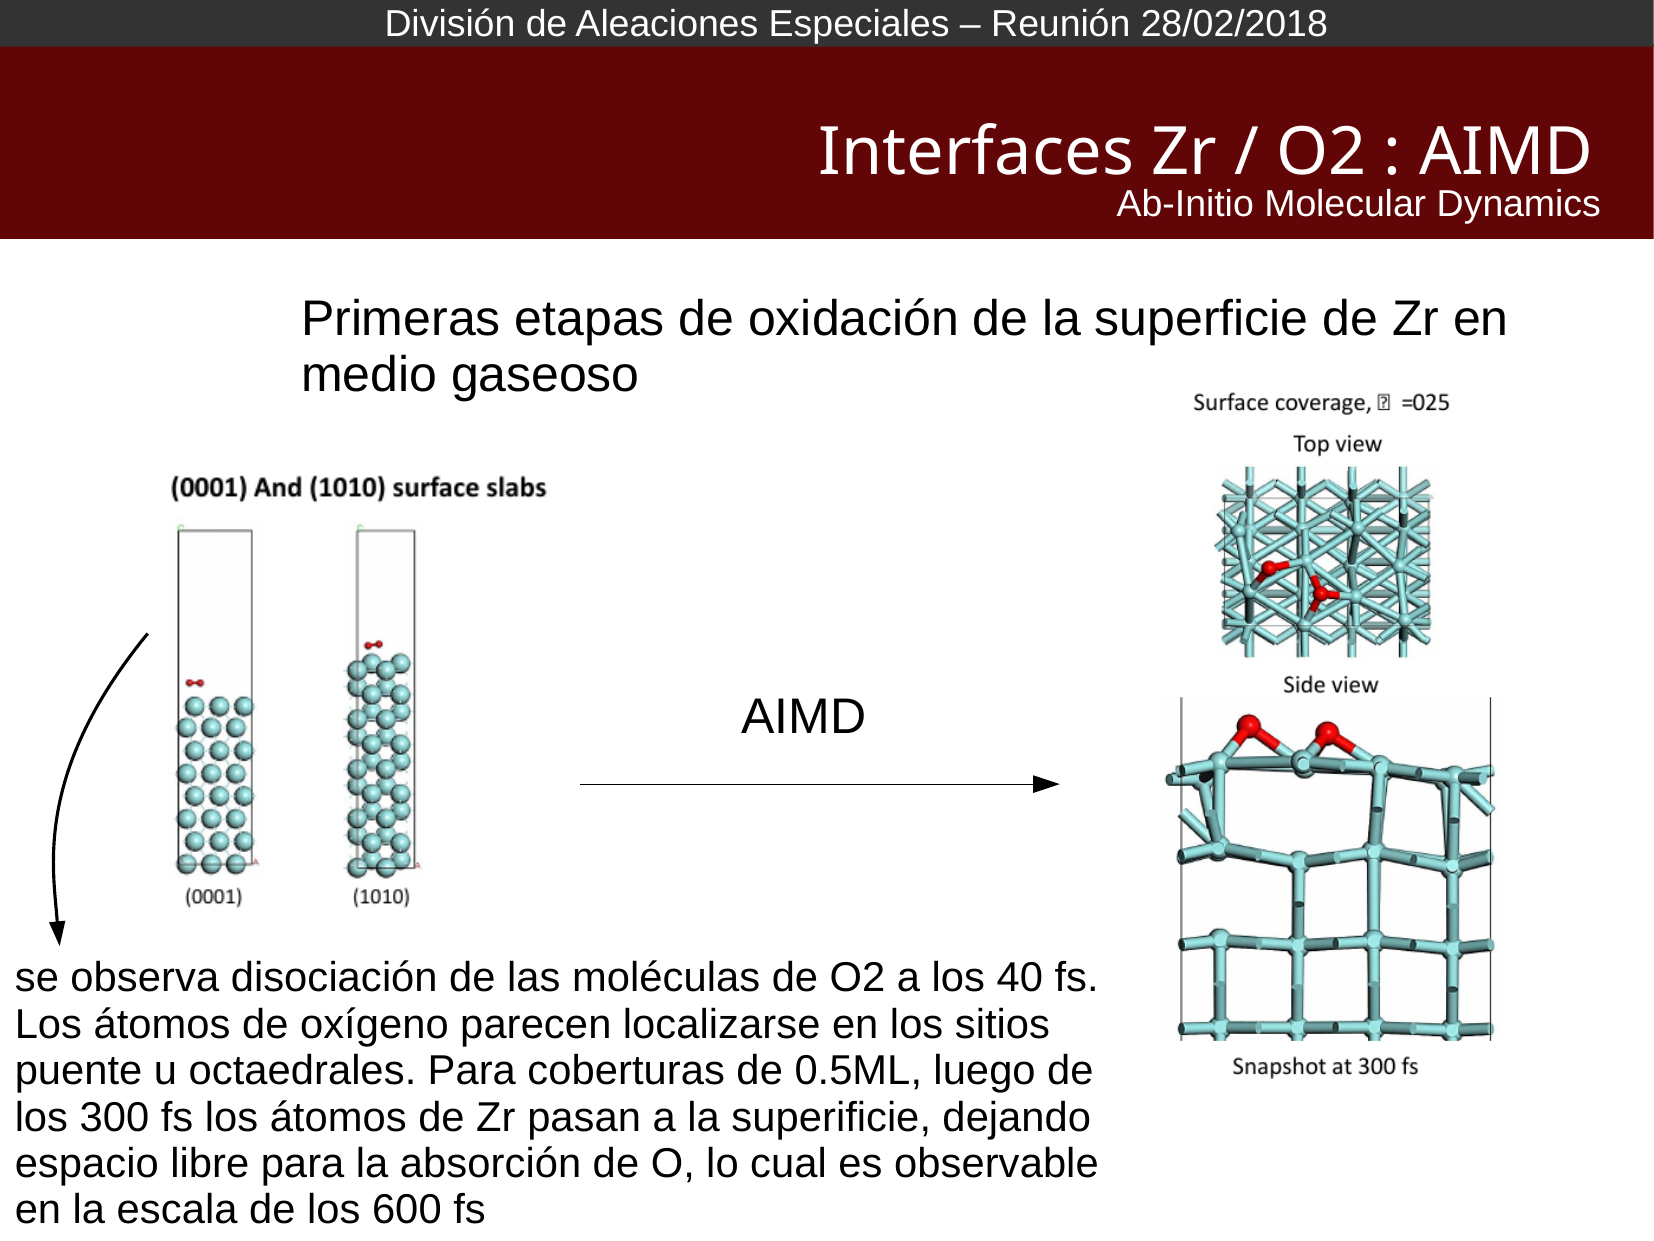

# Interfaces Zr / O2 : AIMD
Ab-Initio Molecular Dynamics
Primeras etapas de oxidación de la superficie de Zr en medio gaseoso
AIMD
se observa disociación de las moléculas de O2 a los 40 fs. Los átomos de oxígeno parecen localizarse en los sitios puente u octaedrales. Para coberturas de 0.5ML, luego de los 300 fs los átomos de Zr pasan a la superificie, dejando espacio libre para la absorción de O, lo cual es observable en la escala de los 600 fs